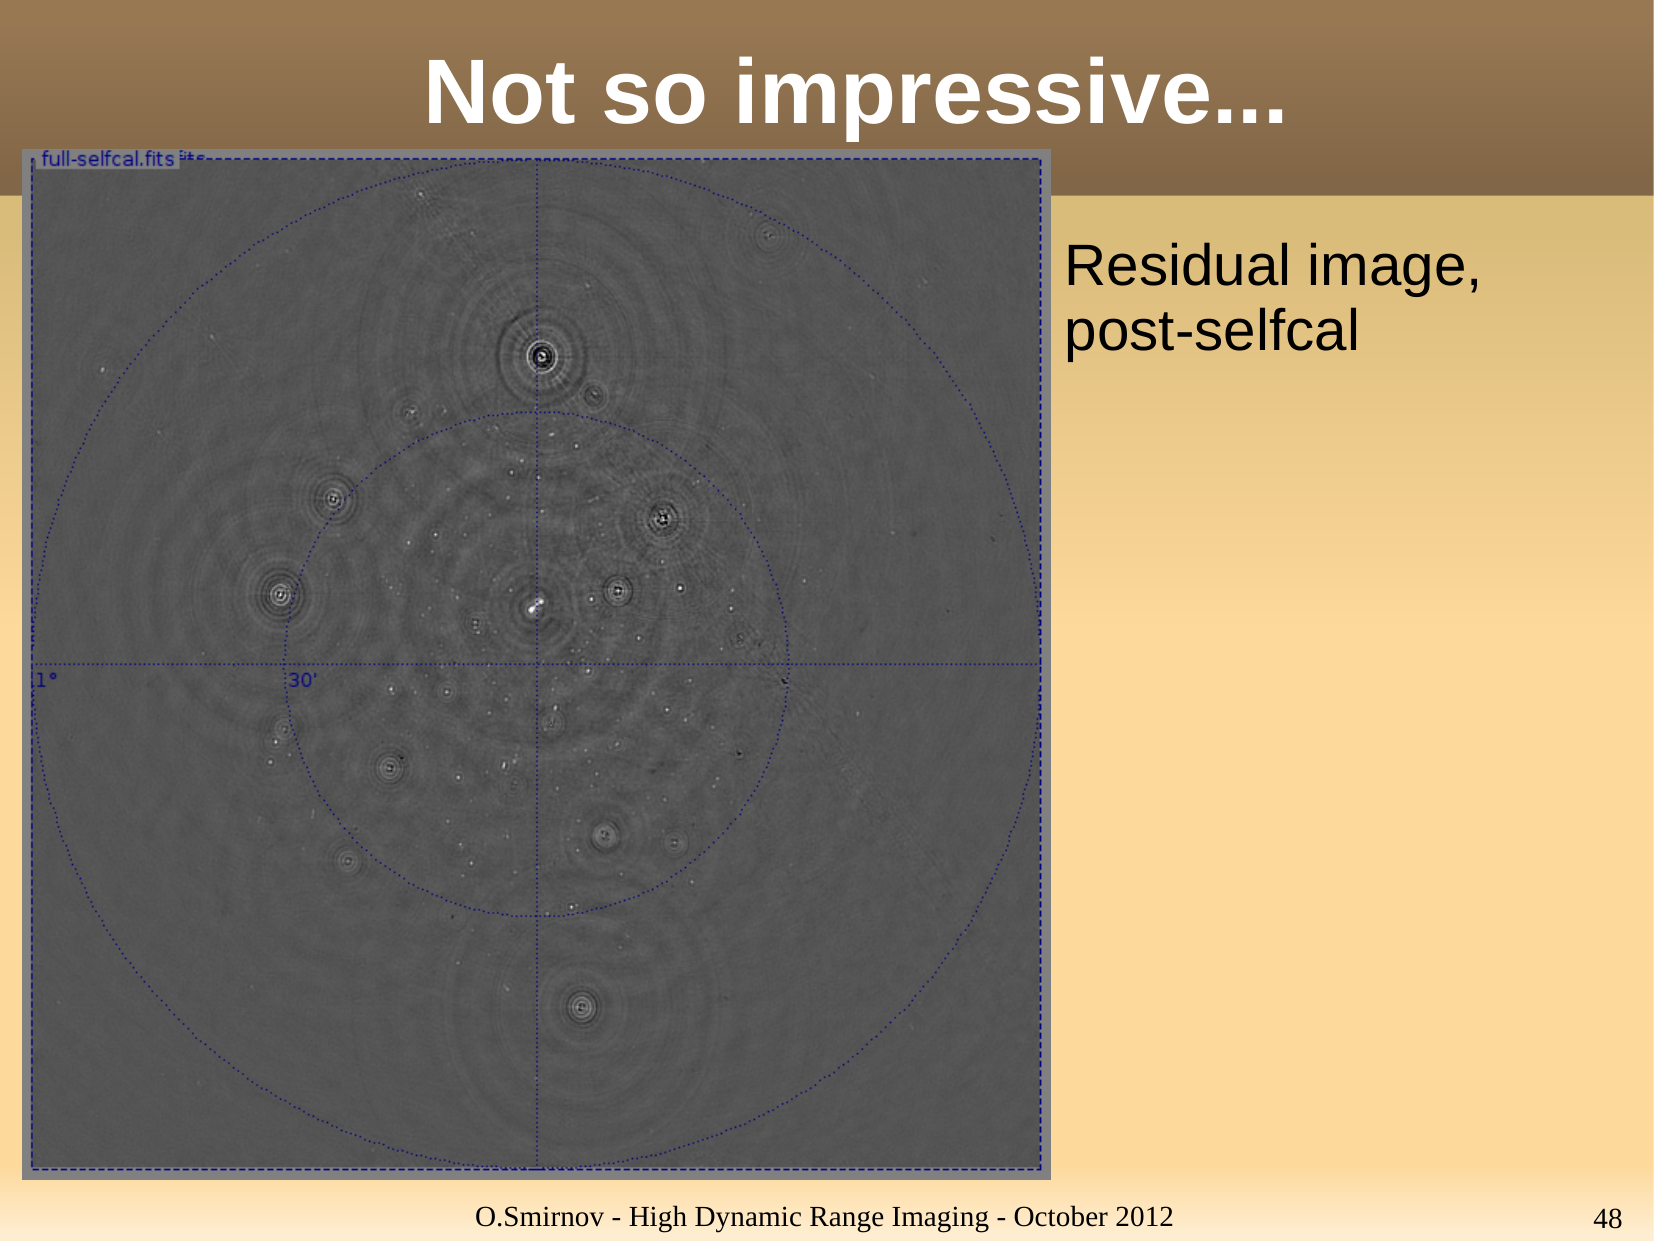

# Not so impressive...
Residual image,
post-selfcal
O.Smirnov - High Dynamic Range Imaging - October 2012
48